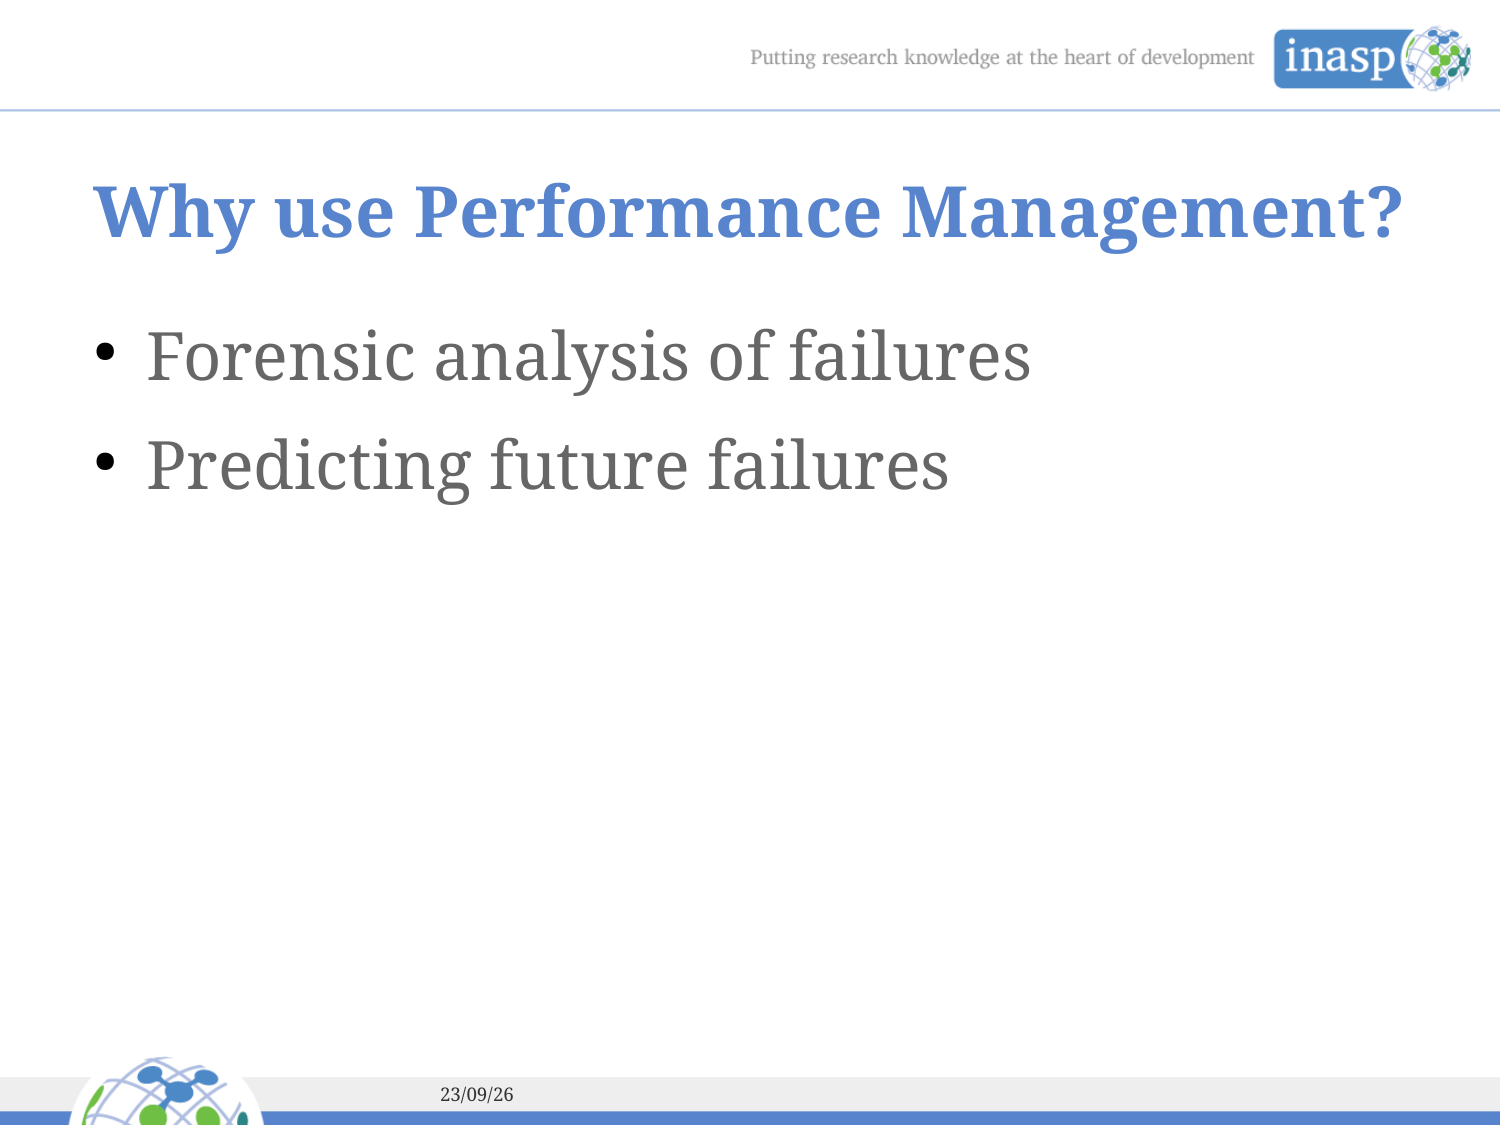

# Why use Performance Management?
Forensic analysis of failures
Predicting future failures